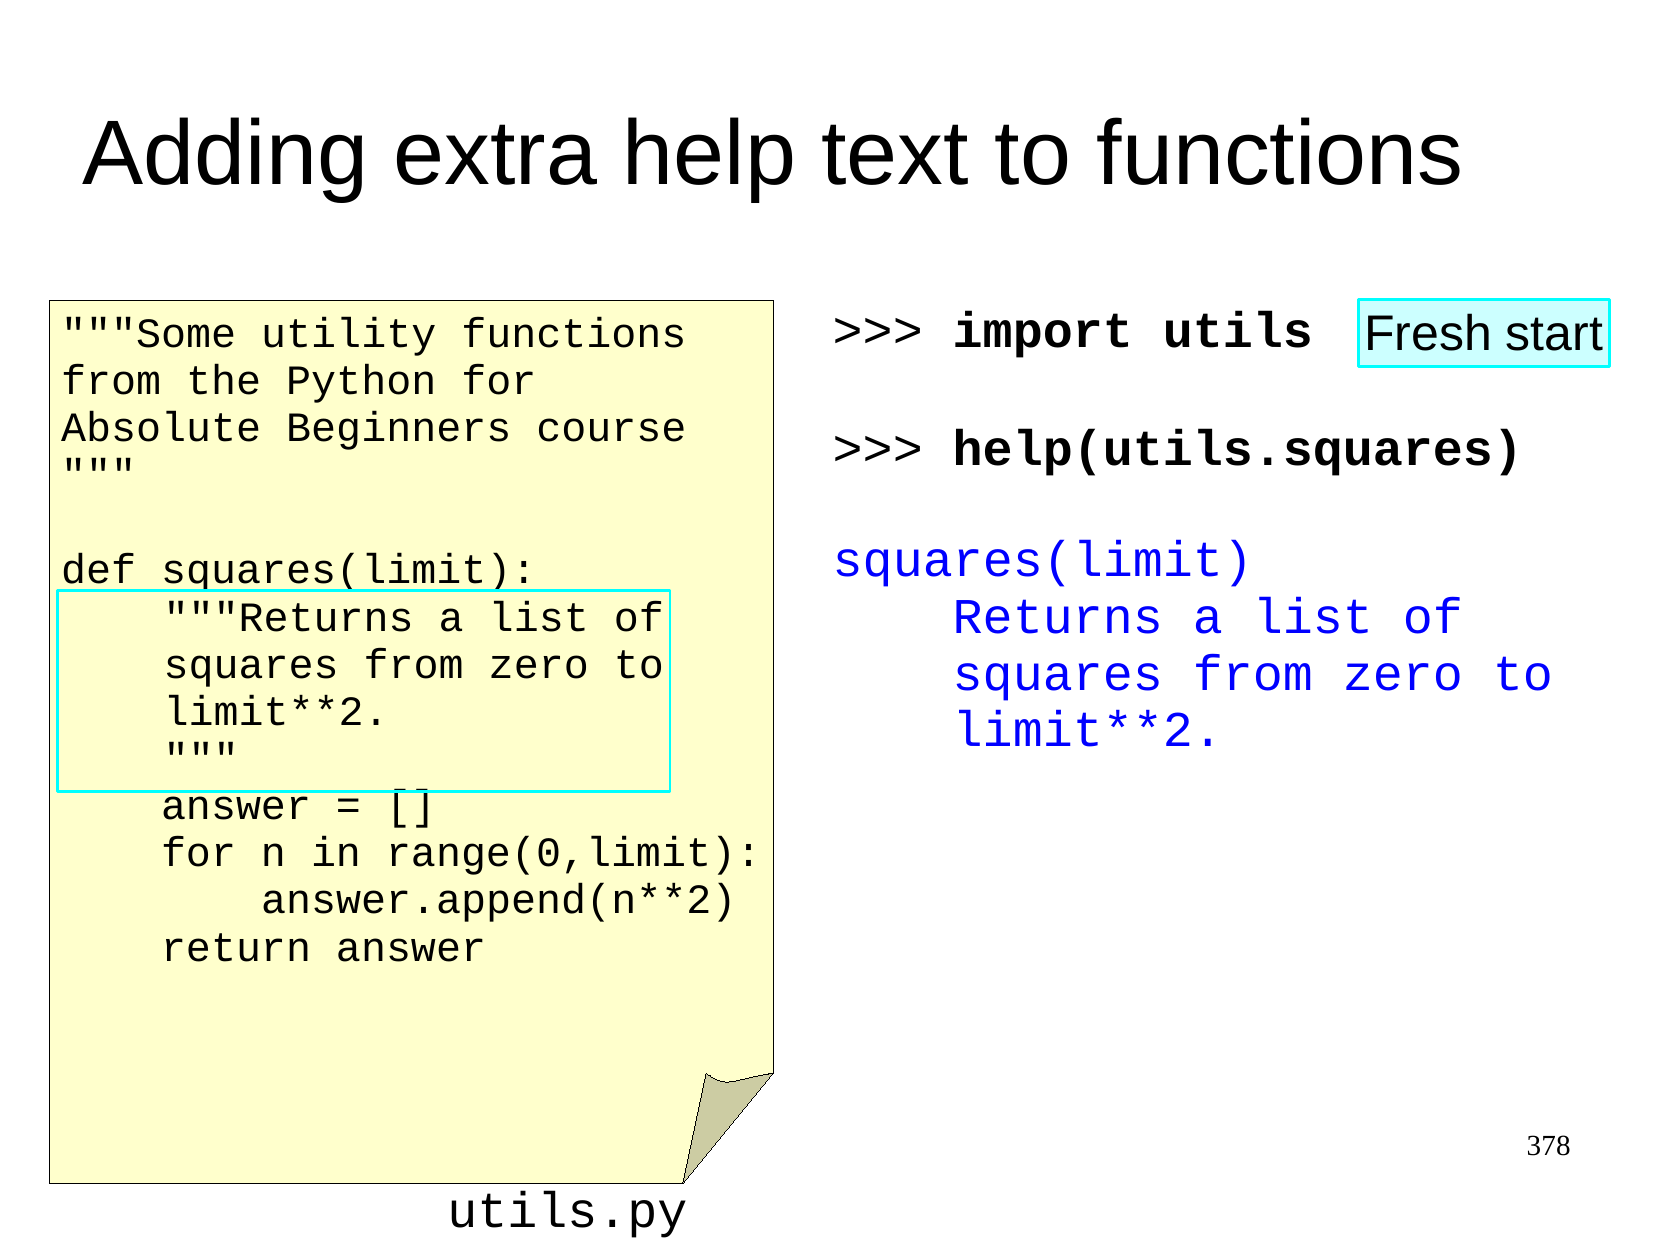

# Adding extra help text to functions
>>>
import utils
Fresh start
"""Some utility functions
from the Python for
Absolute Beginners course
"""
def squares(limit):
 answer = []
 for n in range(0,limit):
 answer.append(n**2)
 return answer
>>>
help(utils.squares)
squares(limit)
 Returns a list of
 squares from zero to
 limit**2.
 """Returns a list of
 squares from zero to
 limit**2.
 """
378
utils.py